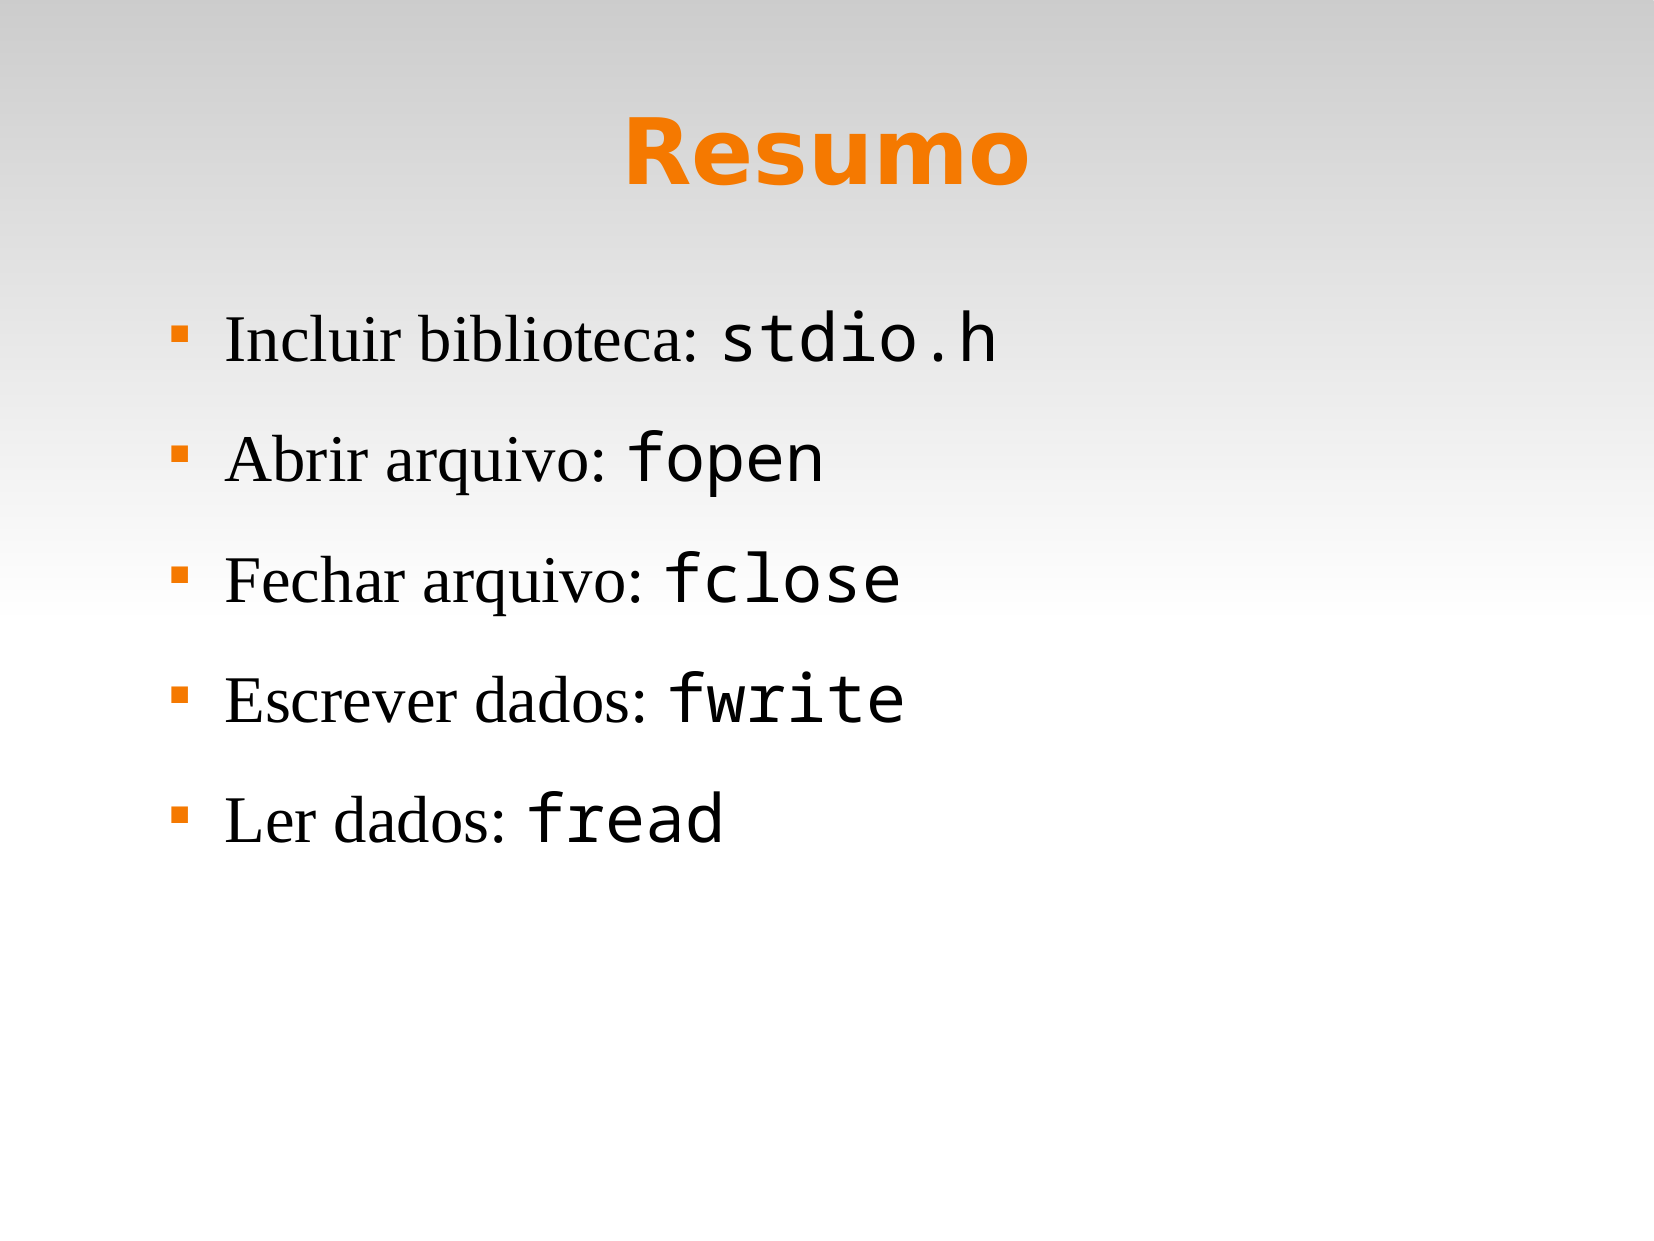

# Resumo
Incluir biblioteca: stdio.h
Abrir arquivo: fopen
Fechar arquivo: fclose
Escrever dados: fwrite
Ler dados: fread